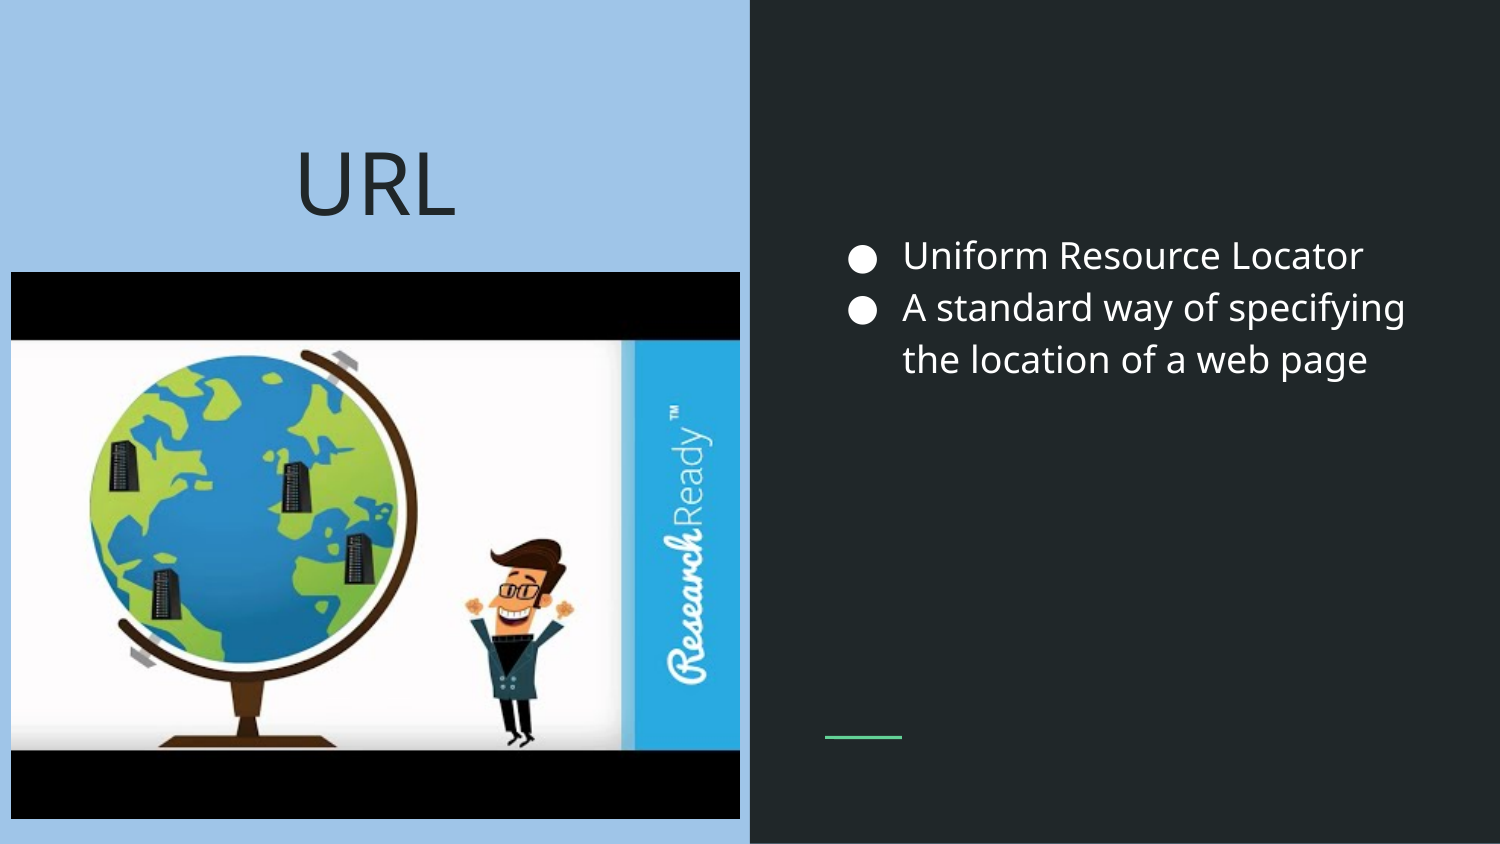

# URL
Uniform Resource Locator
A standard way of specifying the location of a web page